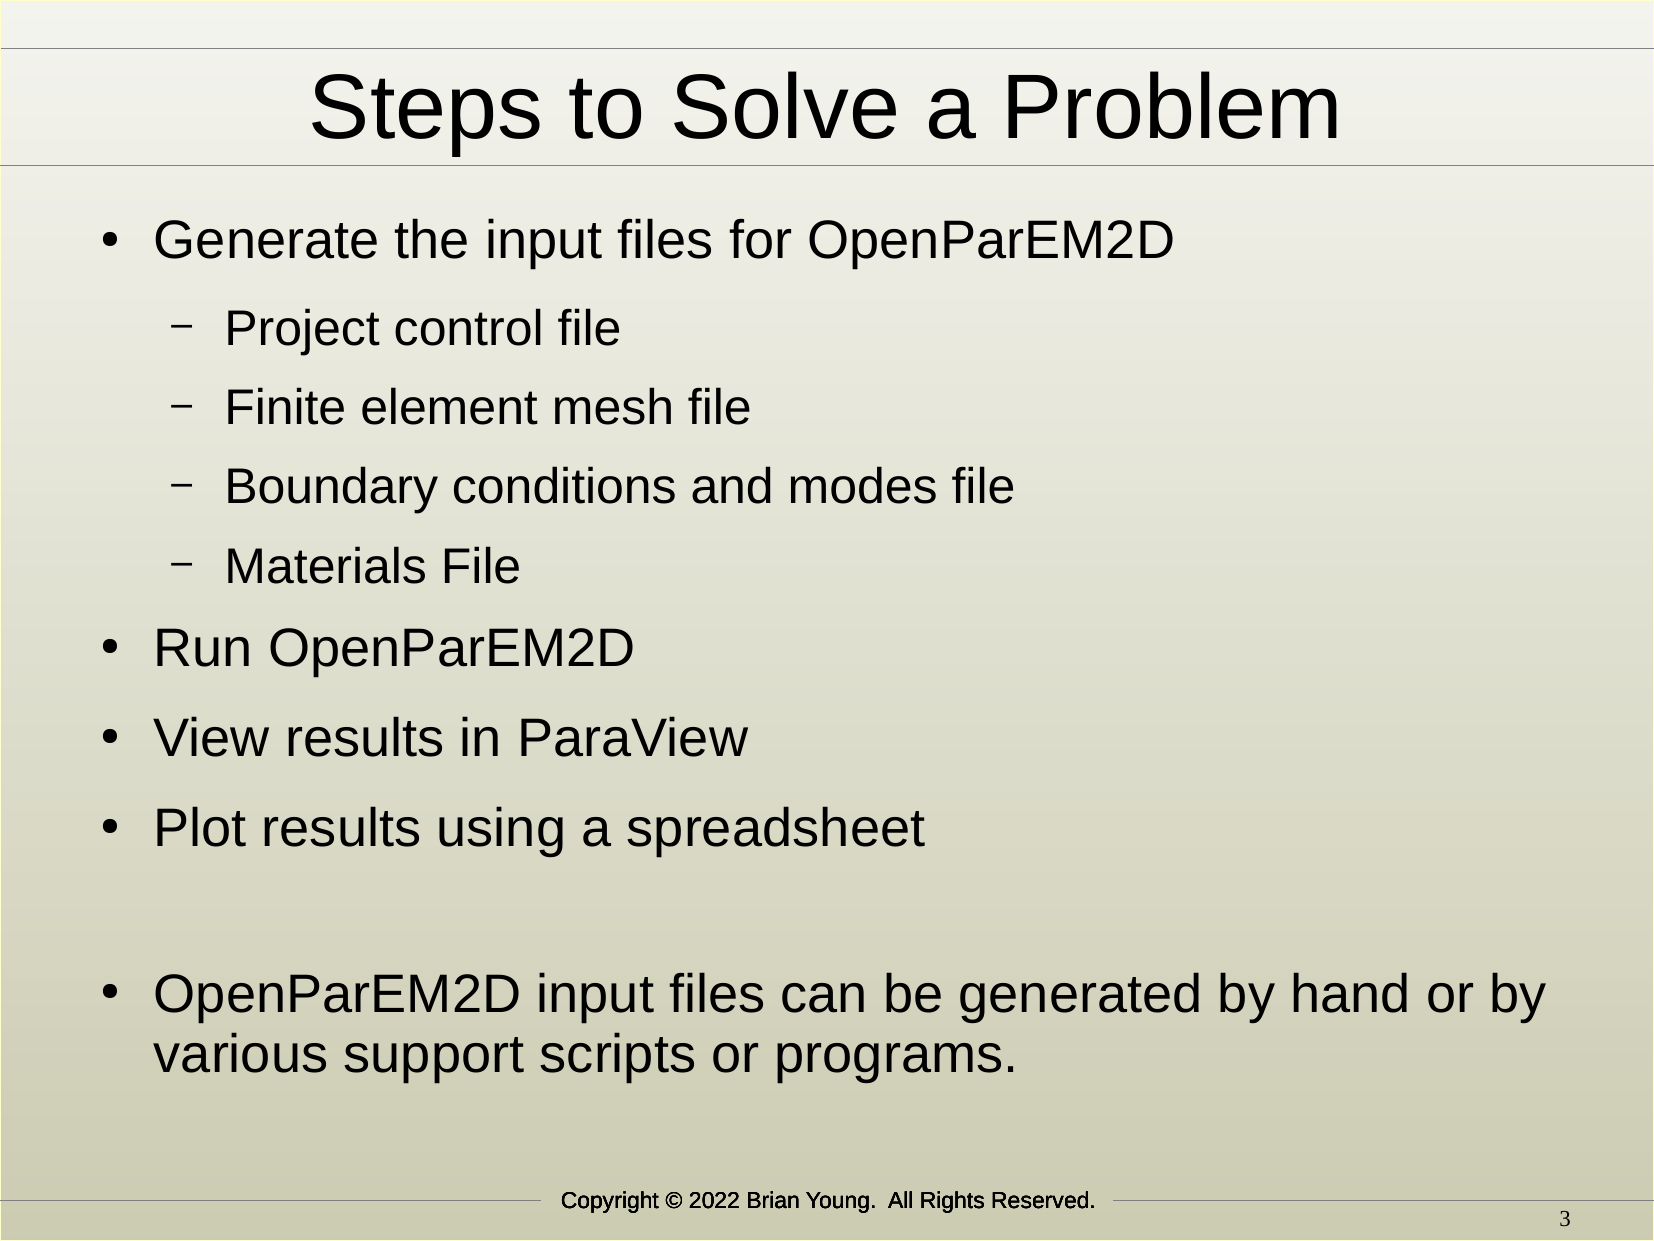

# Steps to Solve a Problem
Generate the input files for OpenParEM2D
Project control file
Finite element mesh file
Boundary conditions and modes file
Materials File
Run OpenParEM2D
View results in ParaView
Plot results using a spreadsheet
OpenParEM2D input files can be generated by hand or by various support scripts or programs.
3